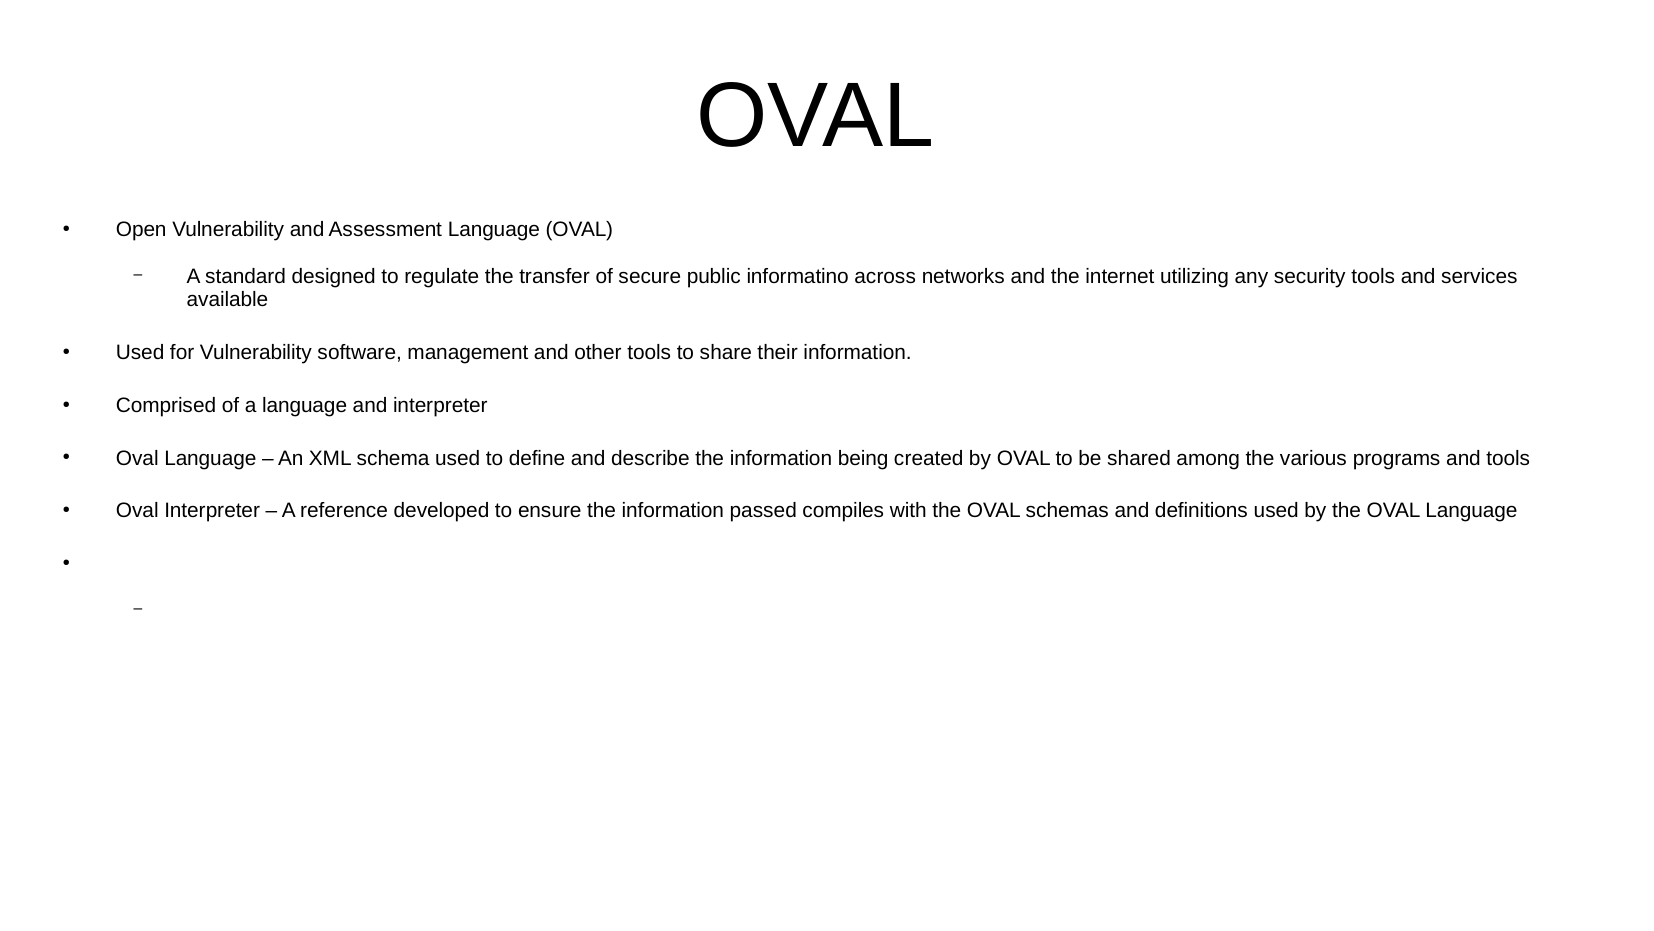

# OVAL
Open Vulnerability and Assessment Language (OVAL)
A standard designed to regulate the transfer of secure public informatino across networks and the internet utilizing any security tools and services available
Used for Vulnerability software, management and other tools to share their information.
Comprised of a language and interpreter
Oval Language – An XML schema used to define and describe the information being created by OVAL to be shared among the various programs and tools
Oval Interpreter – A reference developed to ensure the information passed compiles with the OVAL schemas and definitions used by the OVAL Language